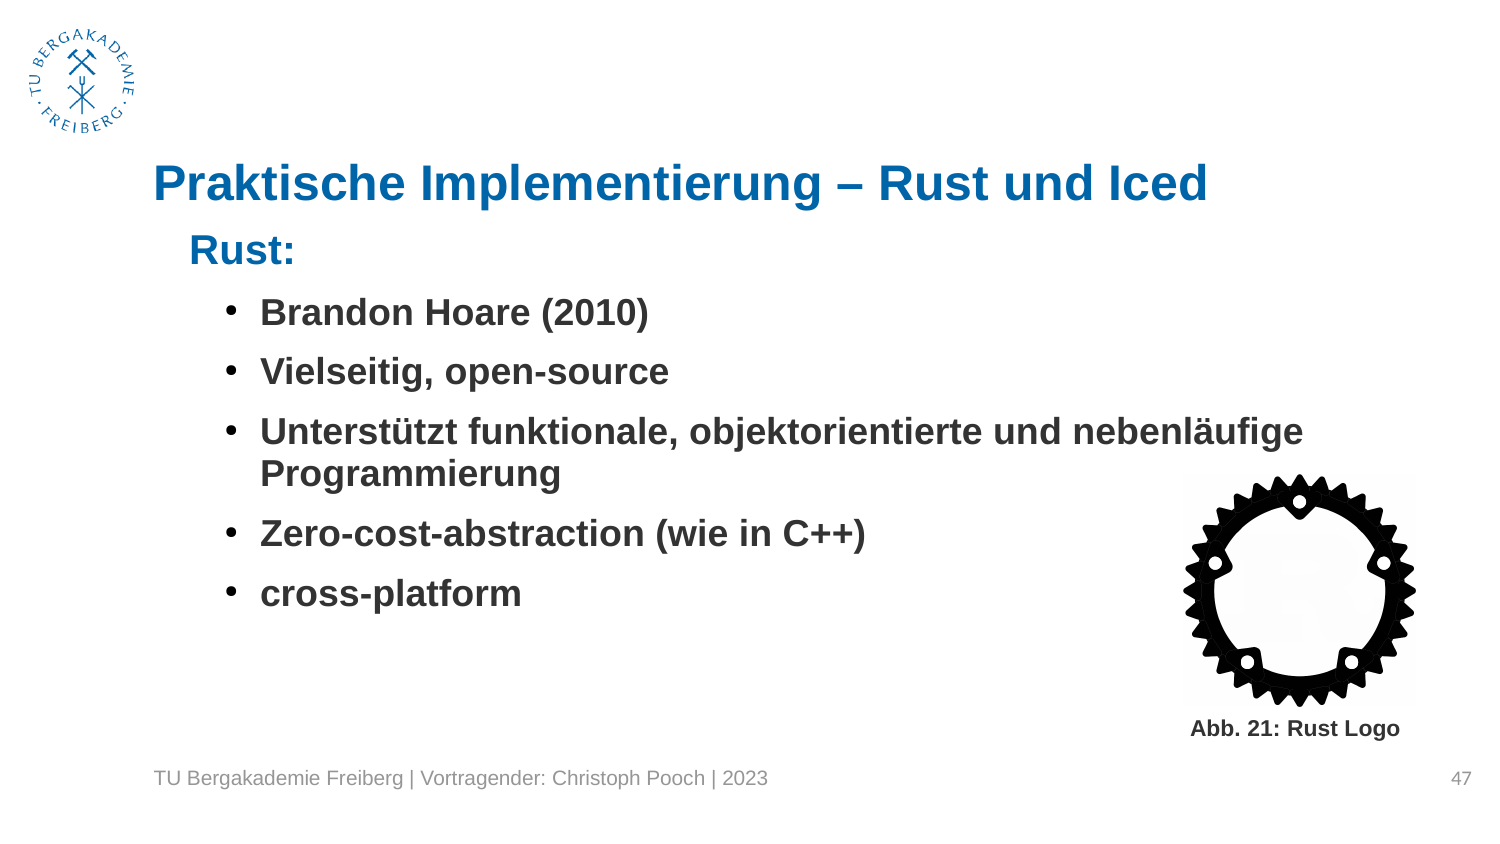

# Praktische Implementierung – Rust und Iced
Rust:
Brandon Hoare (2010)
Vielseitig, open-source
Unterstützt funktionale, objektorientierte und nebenläufige Programmierung
Zero-cost-abstraction (wie in C++)
cross-platform
Abb. 21: Rust Logo
TU Bergakademie Freiberg | Vortragender: Christoph Pooch | 2023